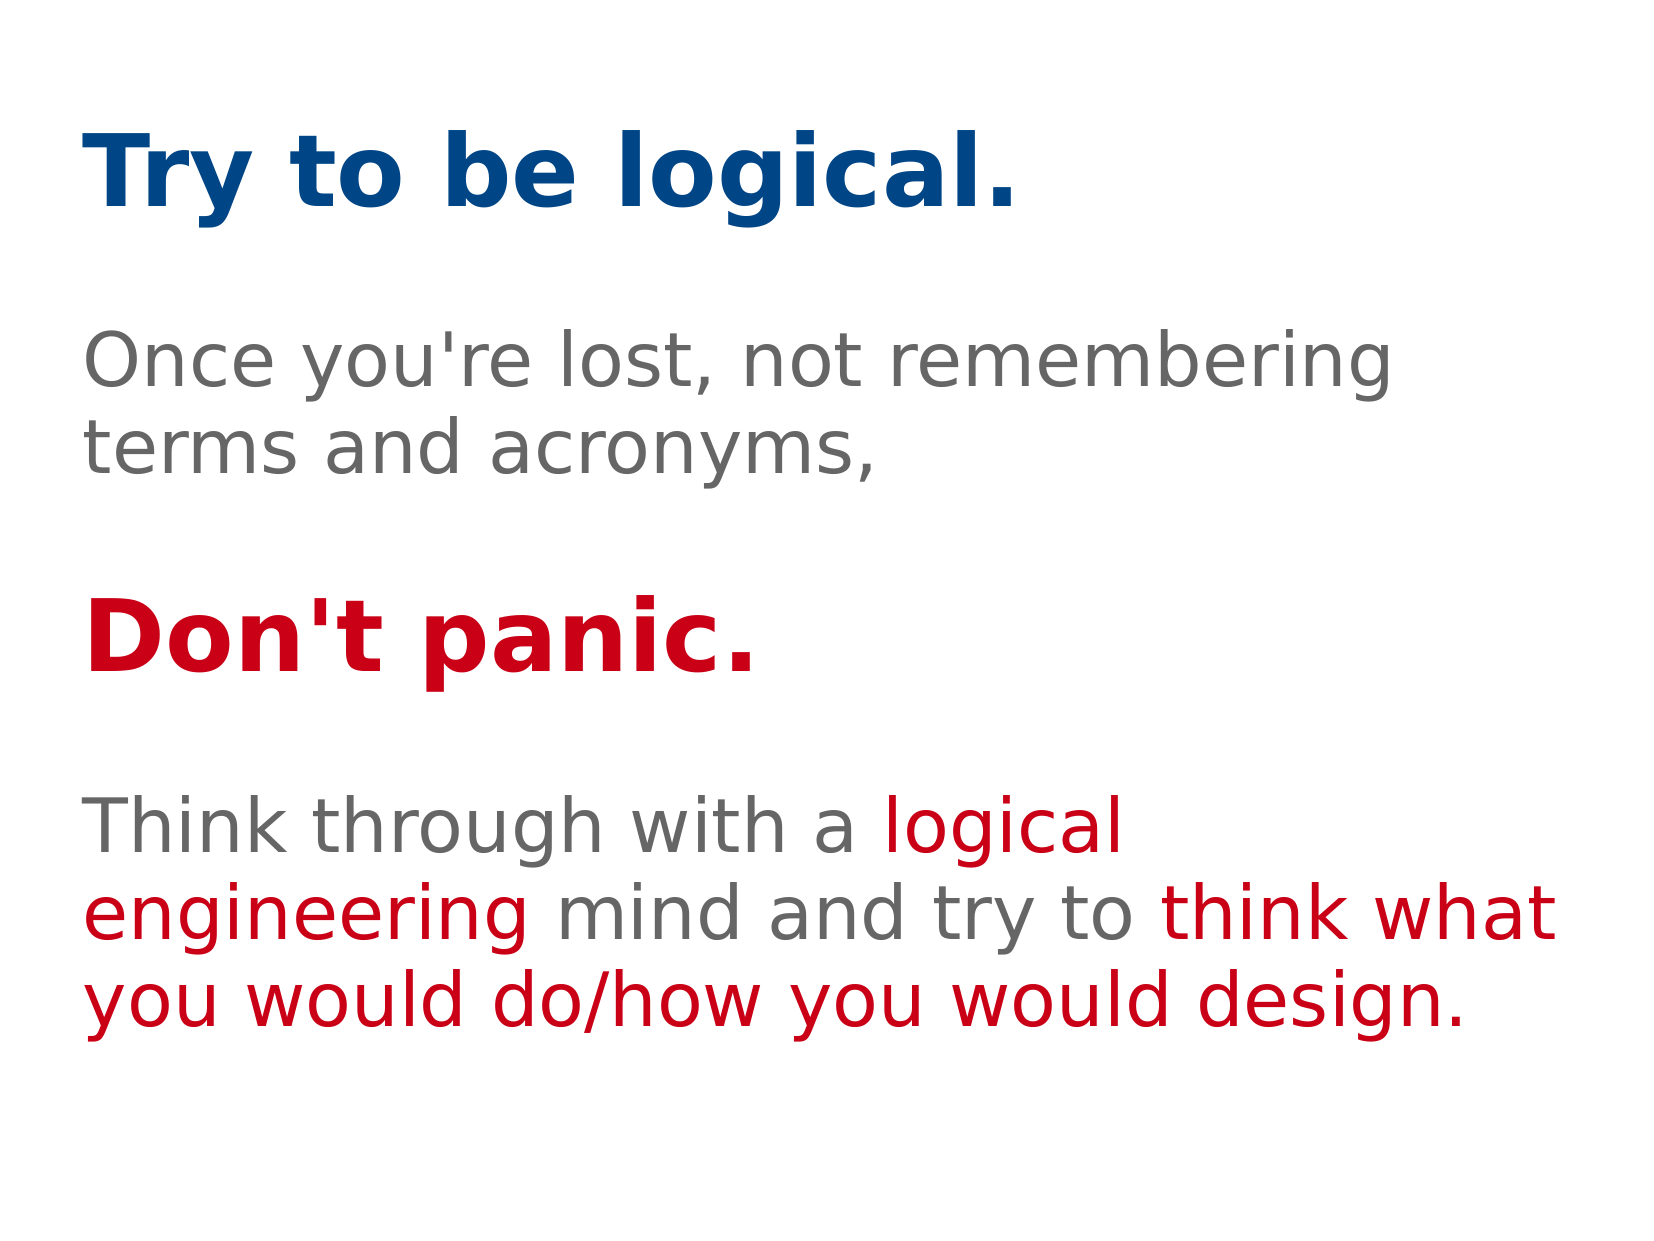

Try to be logical.
Once you're lost, not remembering terms and acronyms,
Don't panic.
Think through with a logical engineering mind and try to think what you would do/how you would design.